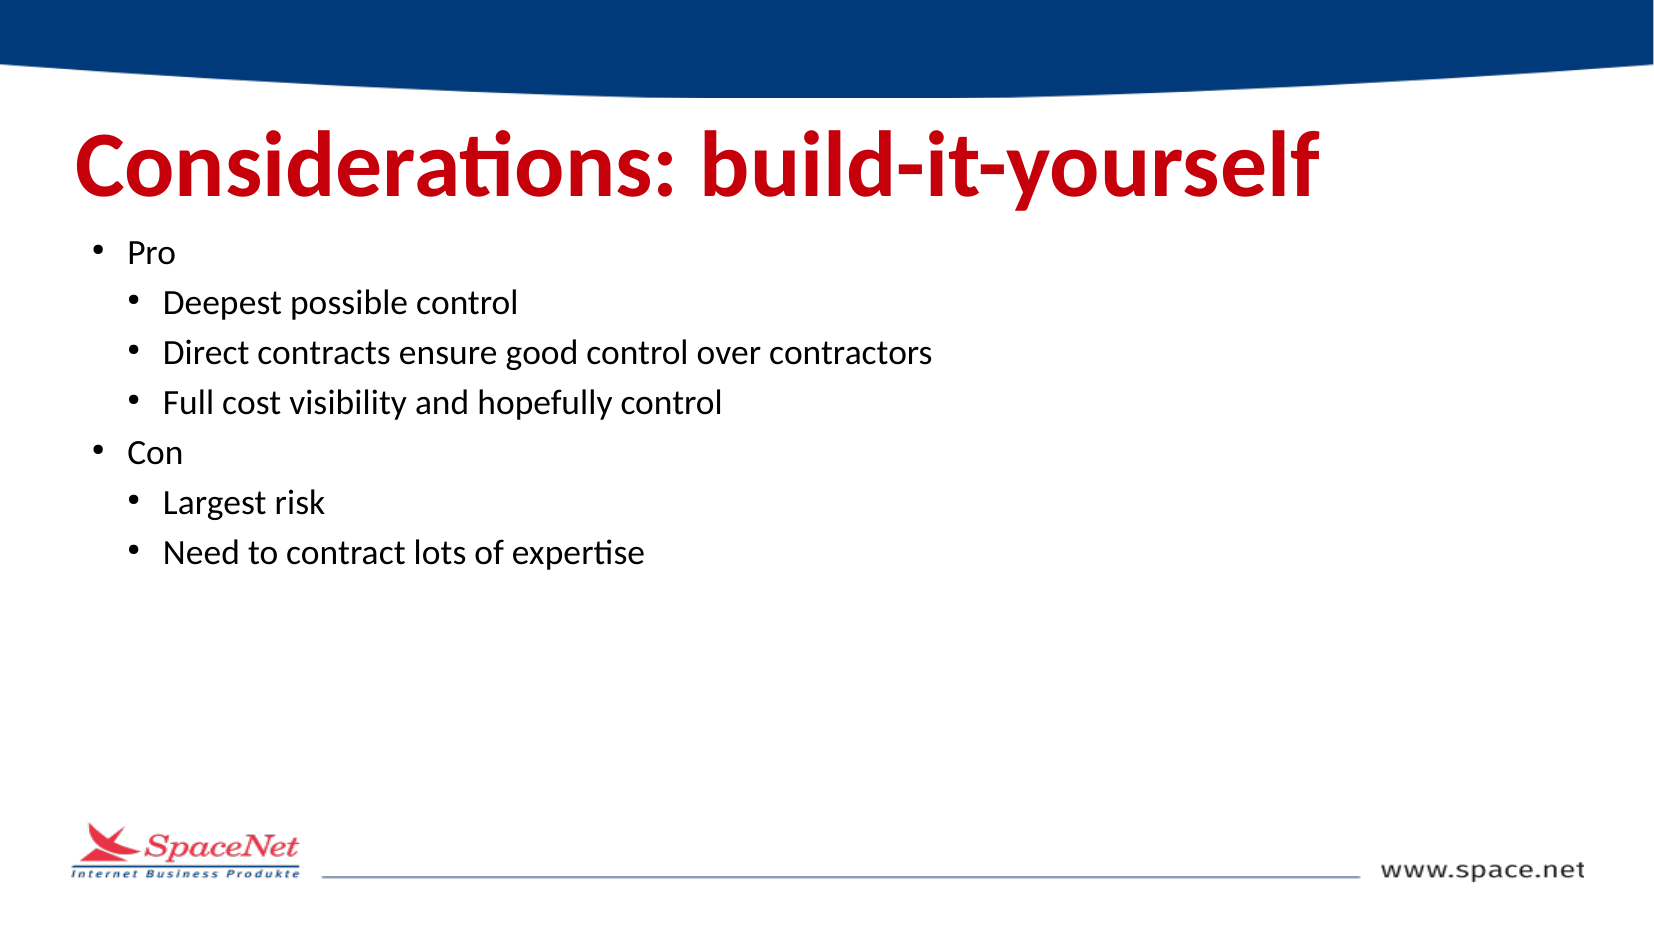

Considerations: build-it-yourself
Pro
Deepest possible control
Direct contracts ensure good control over contractors
Full cost visibility and hopefully control
Con
Largest risk
Need to contract lots of expertise